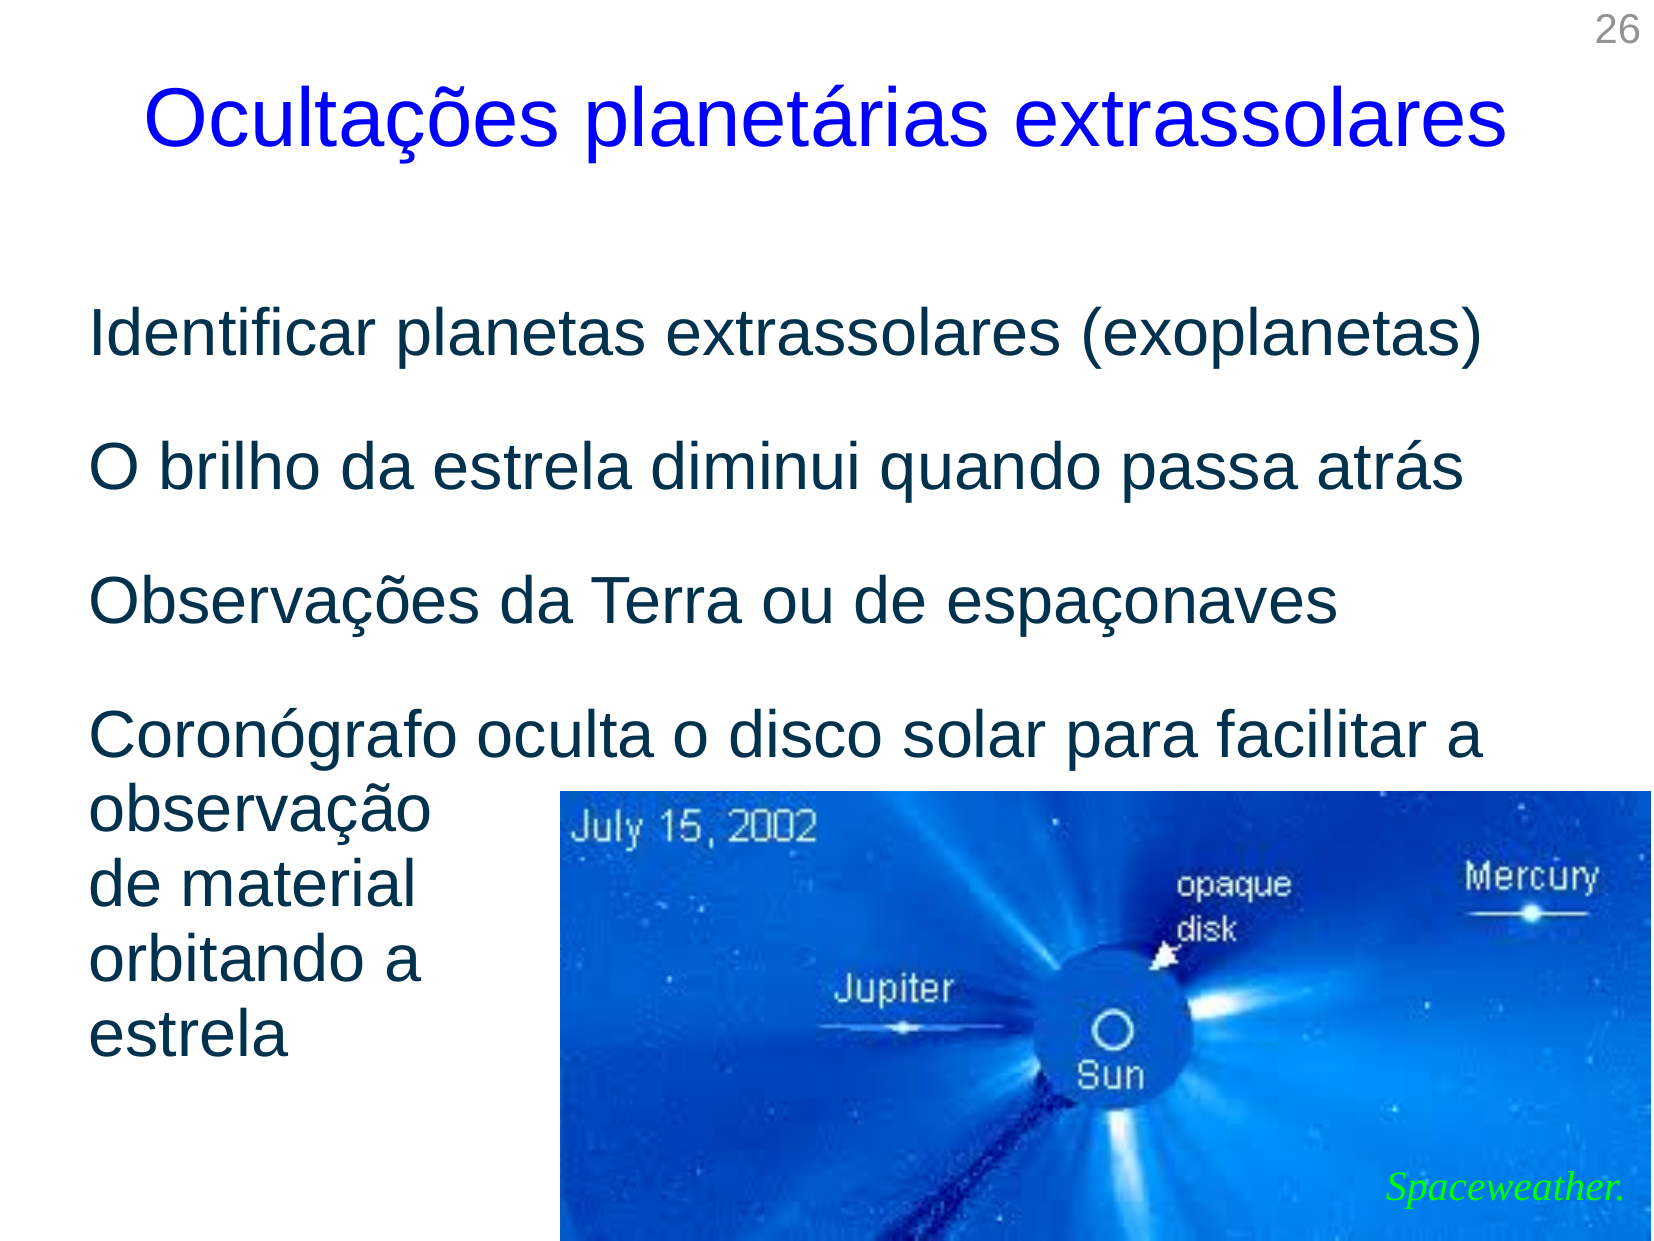

26
# Ocultações planetárias extrassolares
Identificar planetas extrassolares (exoplanetas)
O brilho da estrela diminui quando passa atrás
Observações da Terra ou de espaçonaves
Coronógrafo oculta o disco solar para facilitar a observação
de material
orbitando a
estrela
Spaceweather.